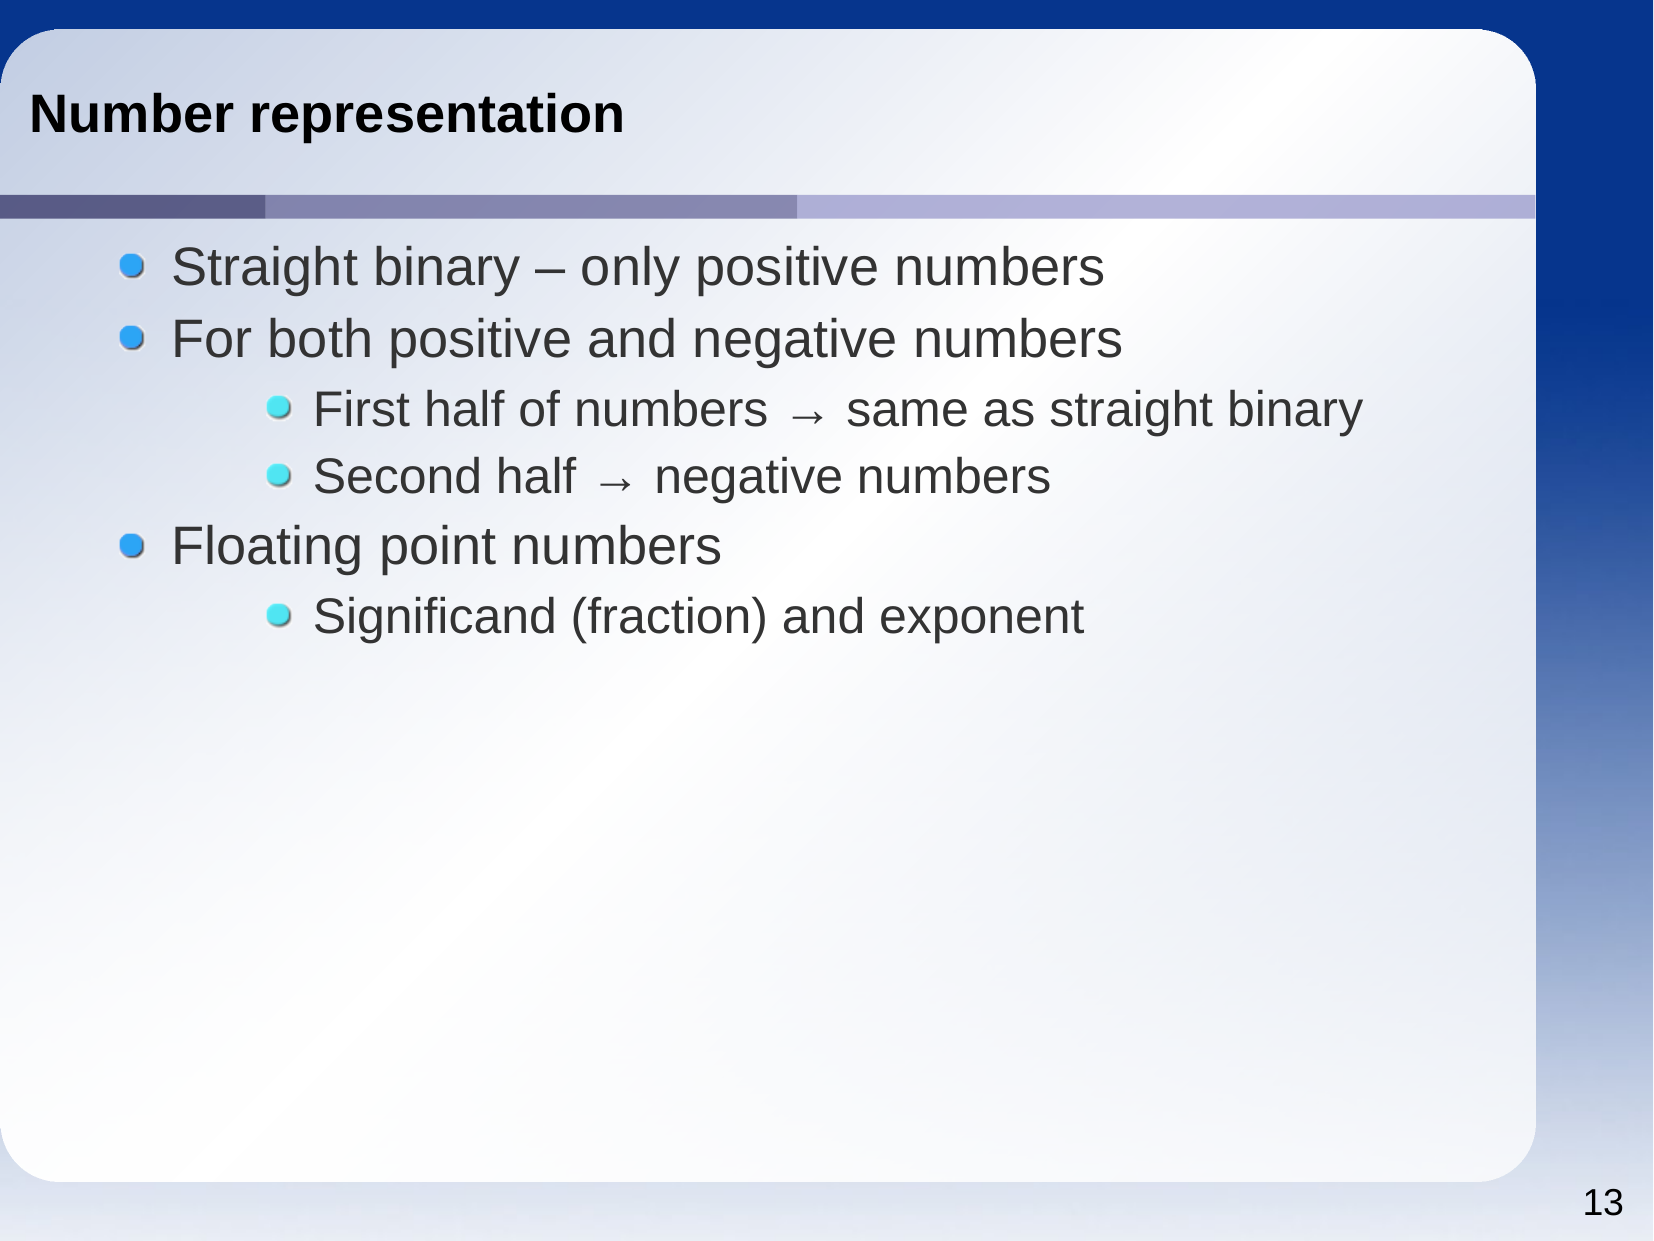

# Number representation
Straight binary – only positive numbers
For both positive and negative numbers
First half of numbers → same as straight binary
Second half → negative numbers
Floating point numbers
Significand (fraction) and exponent
13